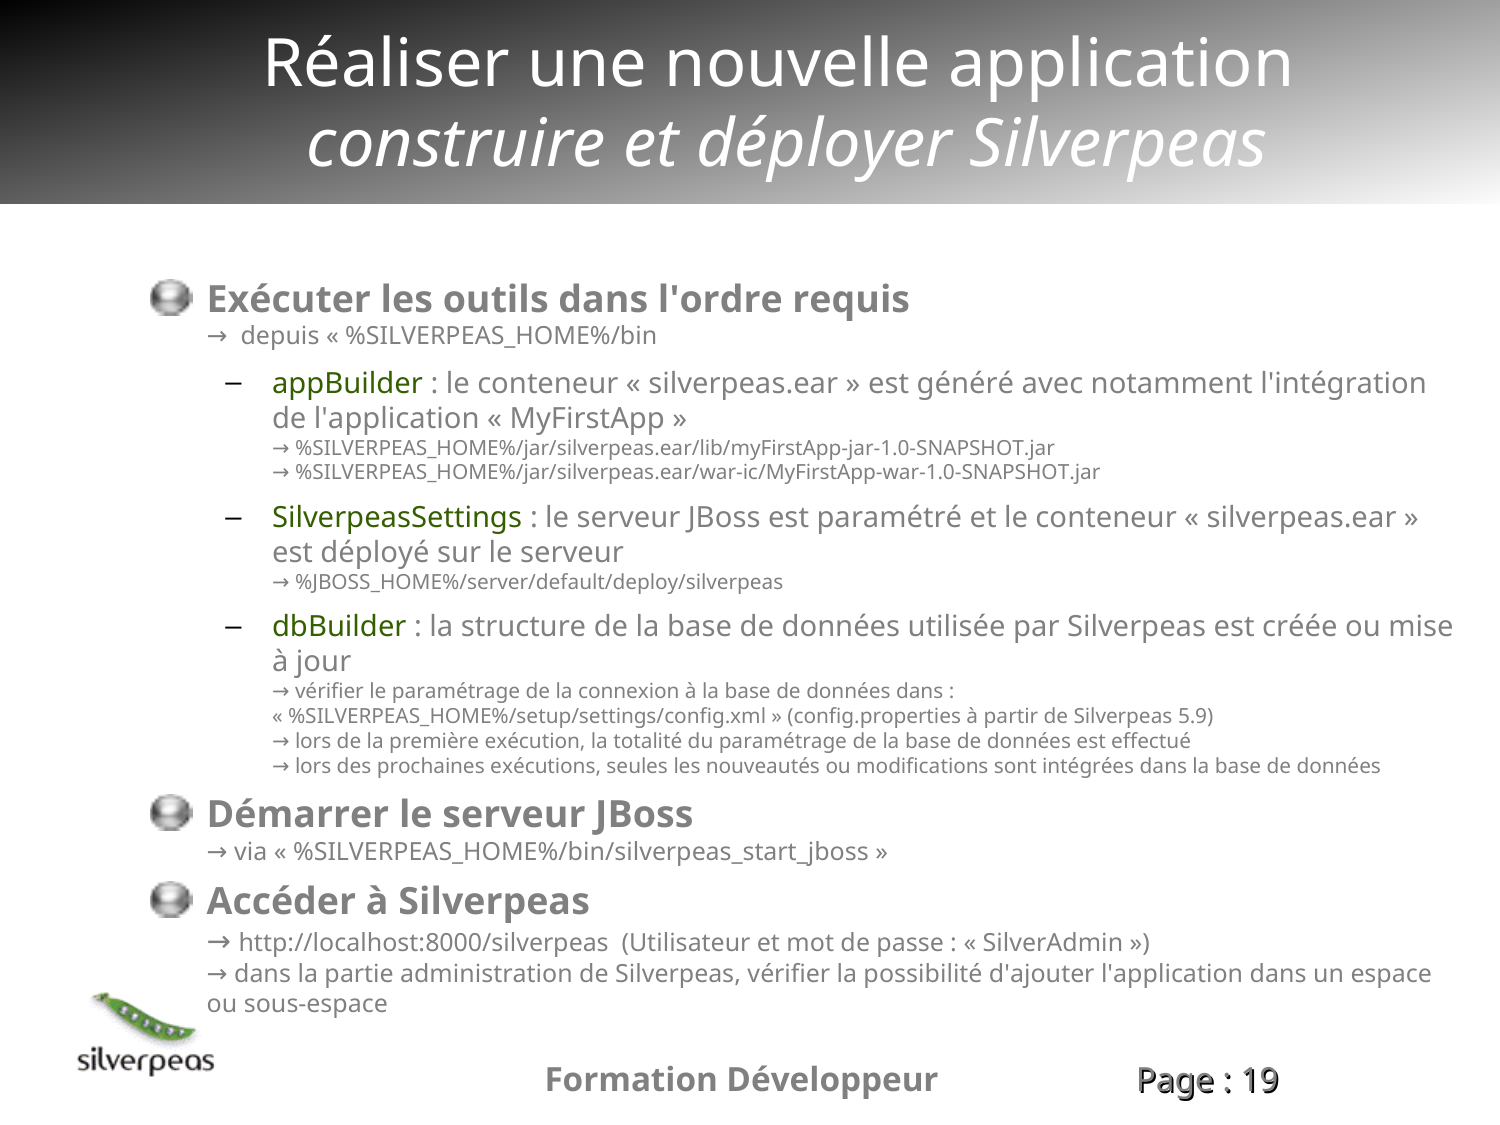

# Réaliser une nouvelle application construire et déployer Silverpeas
Exécuter les outils dans l'ordre requis
→ depuis « %SILVERPEAS_HOME%/bin
appBuilder : le conteneur « silverpeas.ear » est généré avec notamment l'intégration de l'application « MyFirstApp »
→ %SILVERPEAS_HOME%/jar/silverpeas.ear/lib/myFirstApp-jar-1.0-SNAPSHOT.jar
→ %SILVERPEAS_HOME%/jar/silverpeas.ear/war-ic/MyFirstApp-war-1.0-SNAPSHOT.jar
SilverpeasSettings : le serveur JBoss est paramétré et le conteneur « silverpeas.ear » est déployé sur le serveur
→ %JBOSS_HOME%/server/default/deploy/silverpeas
dbBuilder : la structure de la base de données utilisée par Silverpeas est créée ou mise à jour
→ vérifier le paramétrage de la connexion à la base de données dans :
« %SILVERPEAS_HOME%/setup/settings/config.xml » (config.properties à partir de Silverpeas 5.9)
→ lors de la première exécution, la totalité du paramétrage de la base de données est effectué
→ lors des prochaines exécutions, seules les nouveautés ou modifications sont intégrées dans la base de données
Démarrer le serveur JBoss
→ via « %SILVERPEAS_HOME%/bin/silverpeas_start_jboss »
Accéder à Silverpeas
→ http://localhost:8000/silverpeas (Utilisateur et mot de passe : « SilverAdmin »)
→ dans la partie administration de Silverpeas, vérifier la possibilité d'ajouter l'application dans un espace ou sous-espace